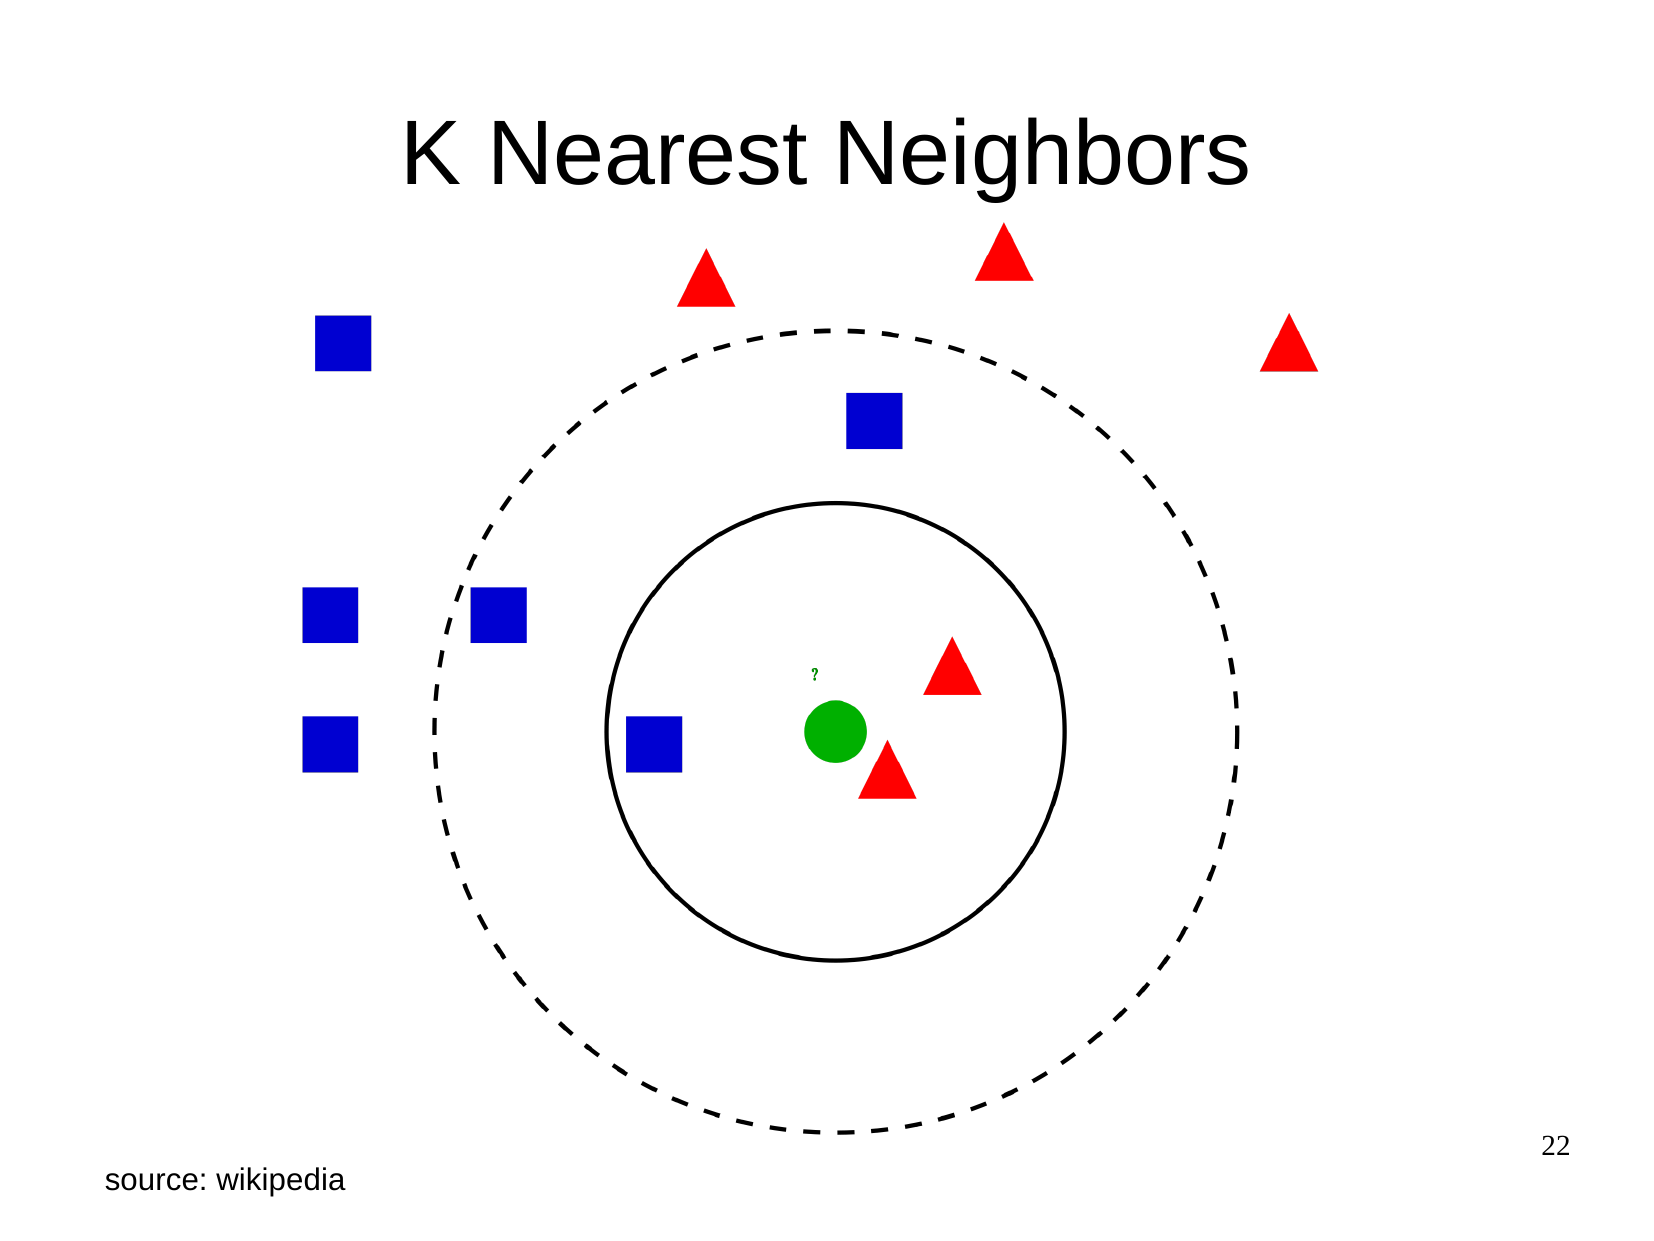

# K Nearest Neighbors
22
source: wikipedia